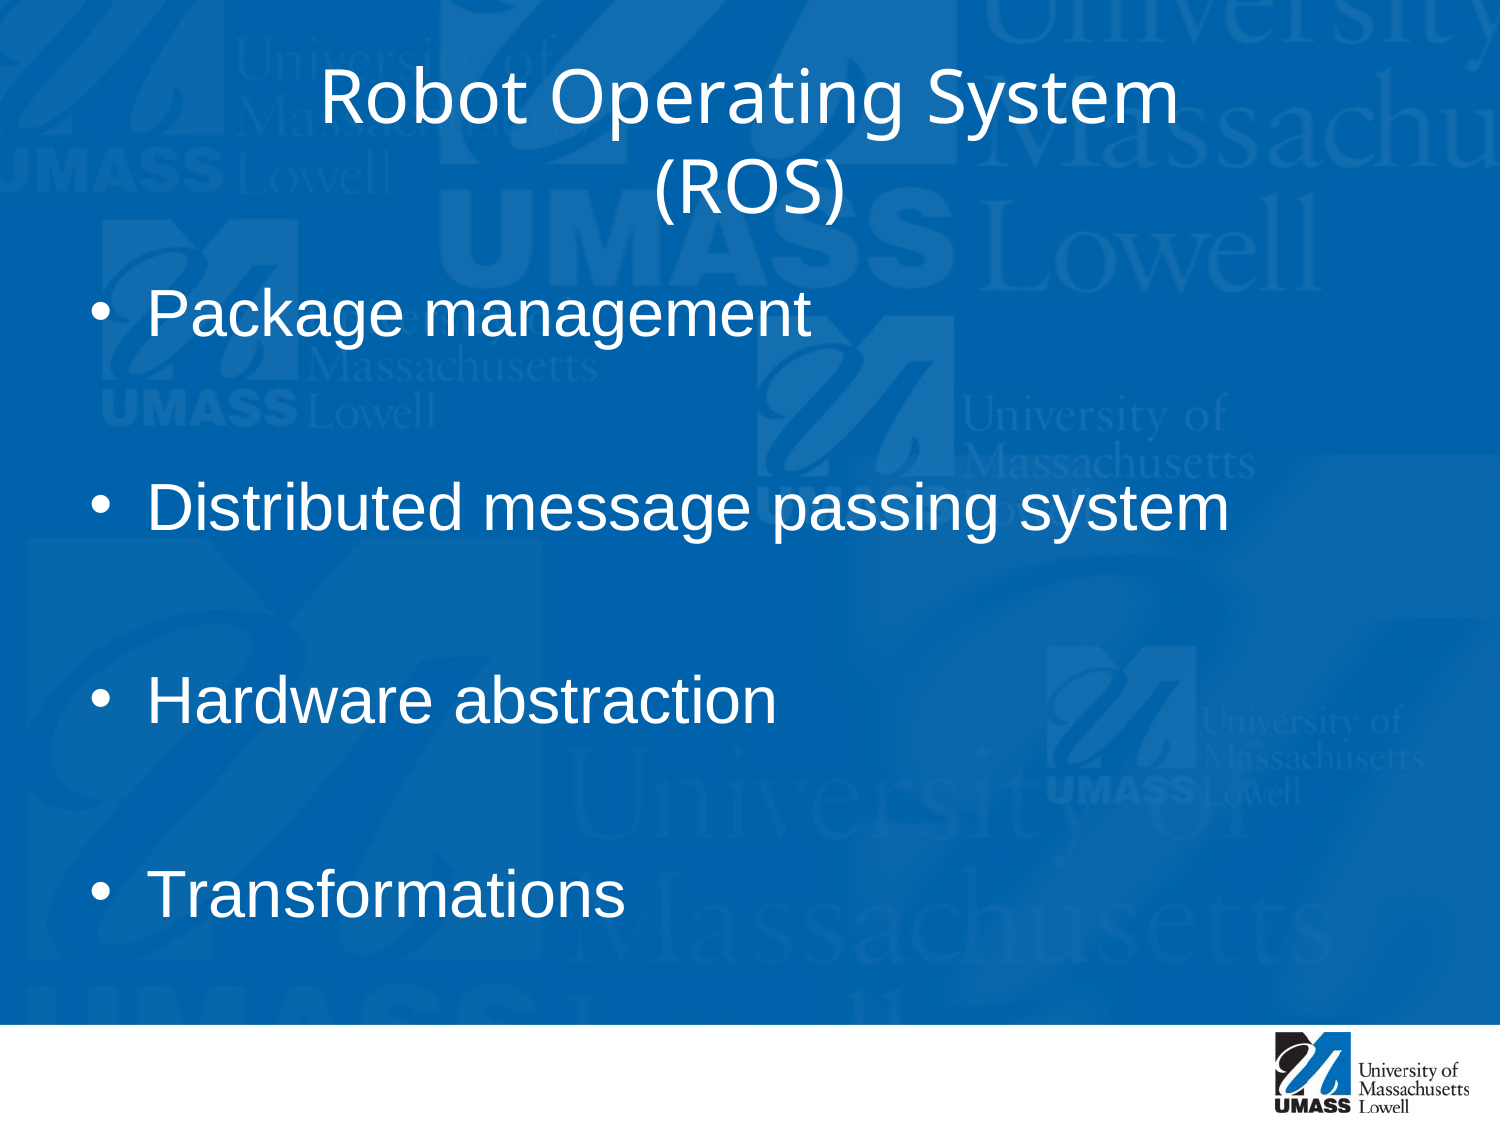

# Robot Operating System (ROS)
Package management
Distributed message passing system
Hardware abstraction
Transformations